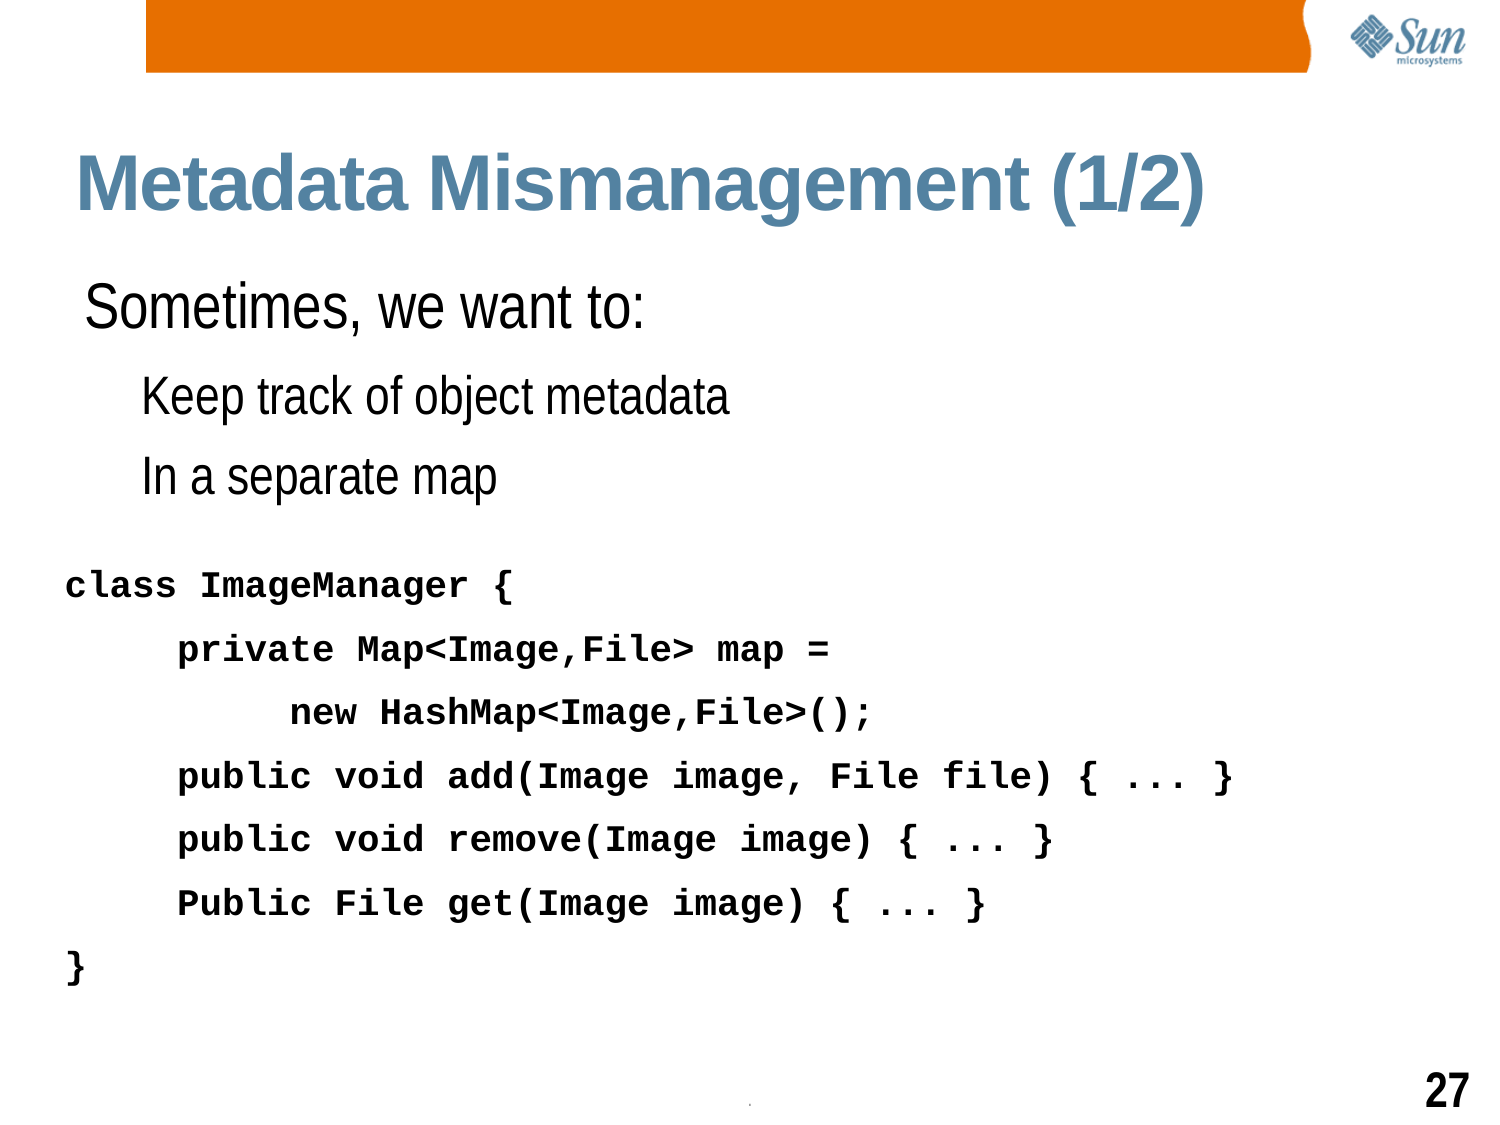

# Metadata Mismanagement (1/2)
Sometimes, we want to:
Keep track of object metadata
In a separate map
class ImageManager {
 private Map<Image,File> map =
 new HashMap<Image,File>();
 public void add(Image image, File file) { ... }
 public void remove(Image image) { ... }
 Public File get(Image image) { ... }
}